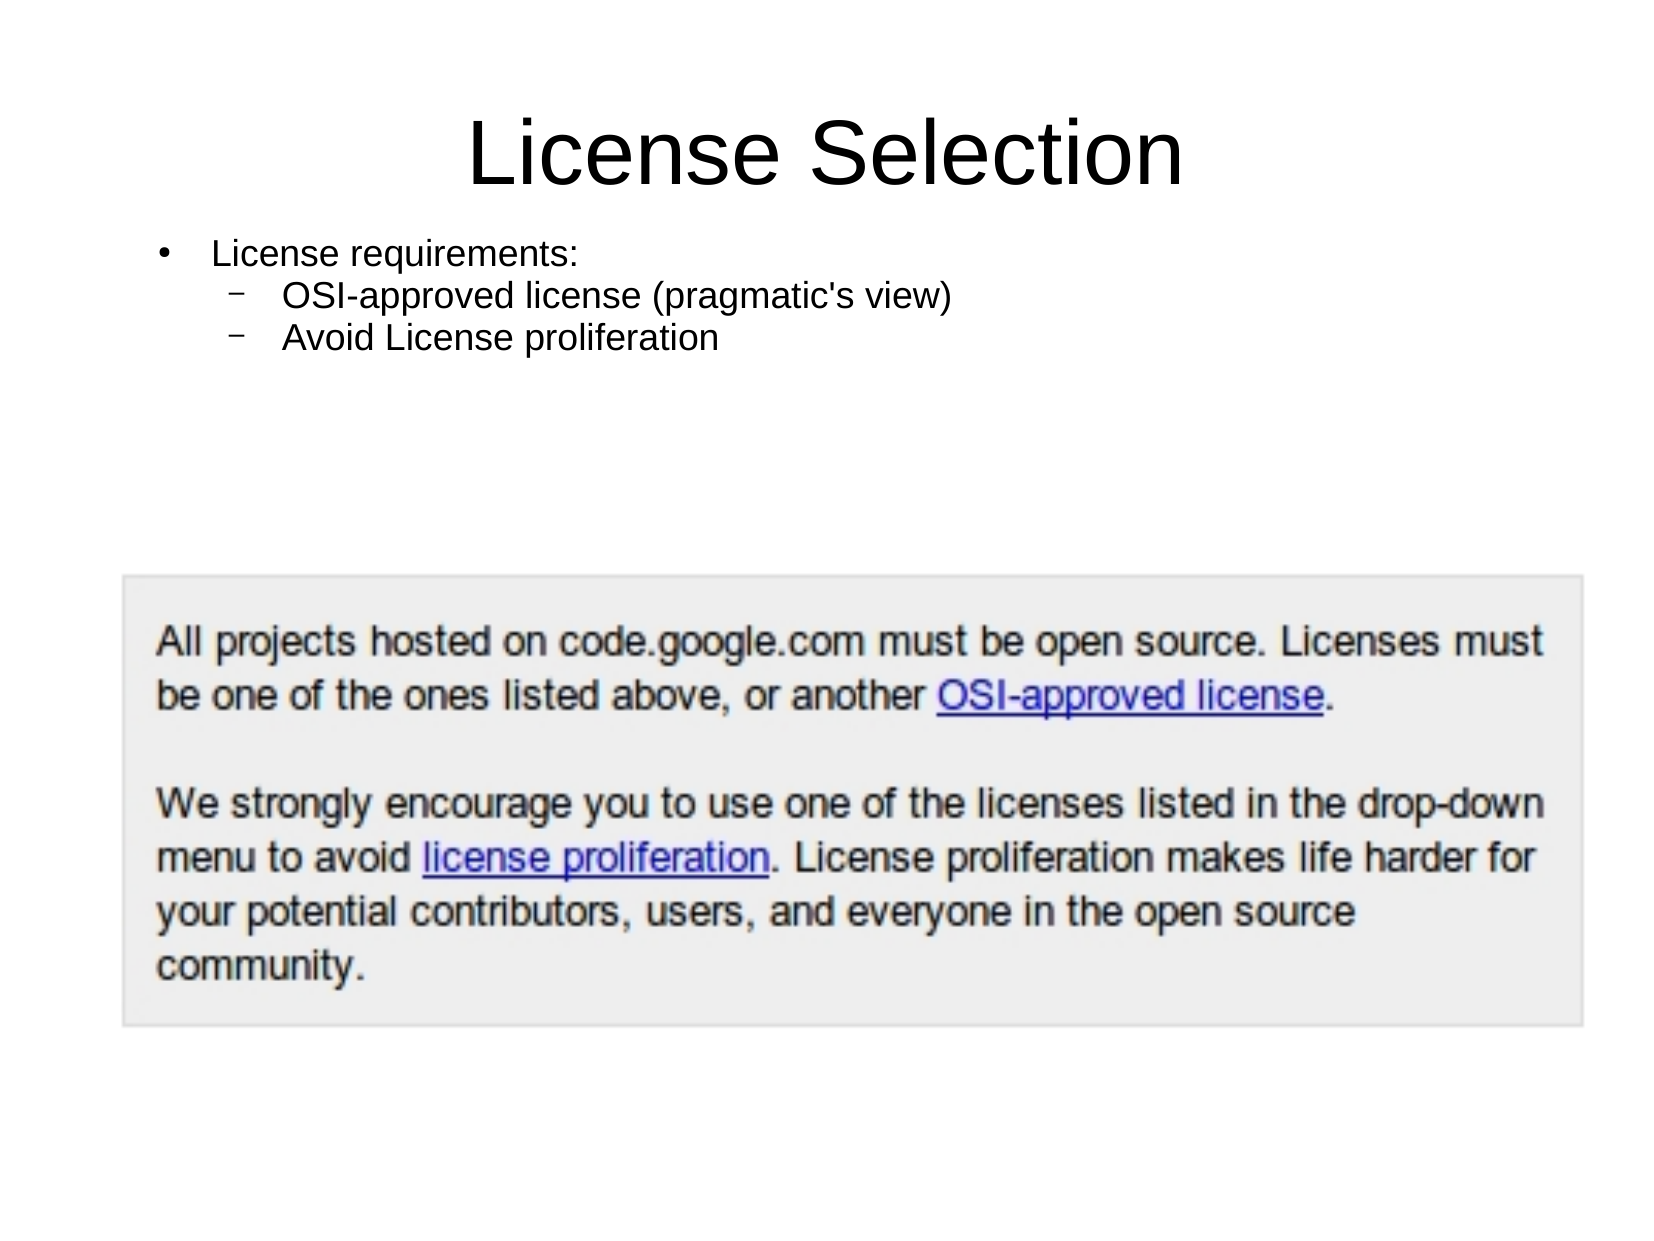

# License Selection
License requirements:
OSI-approved license (pragmatic's view)
Avoid License proliferation